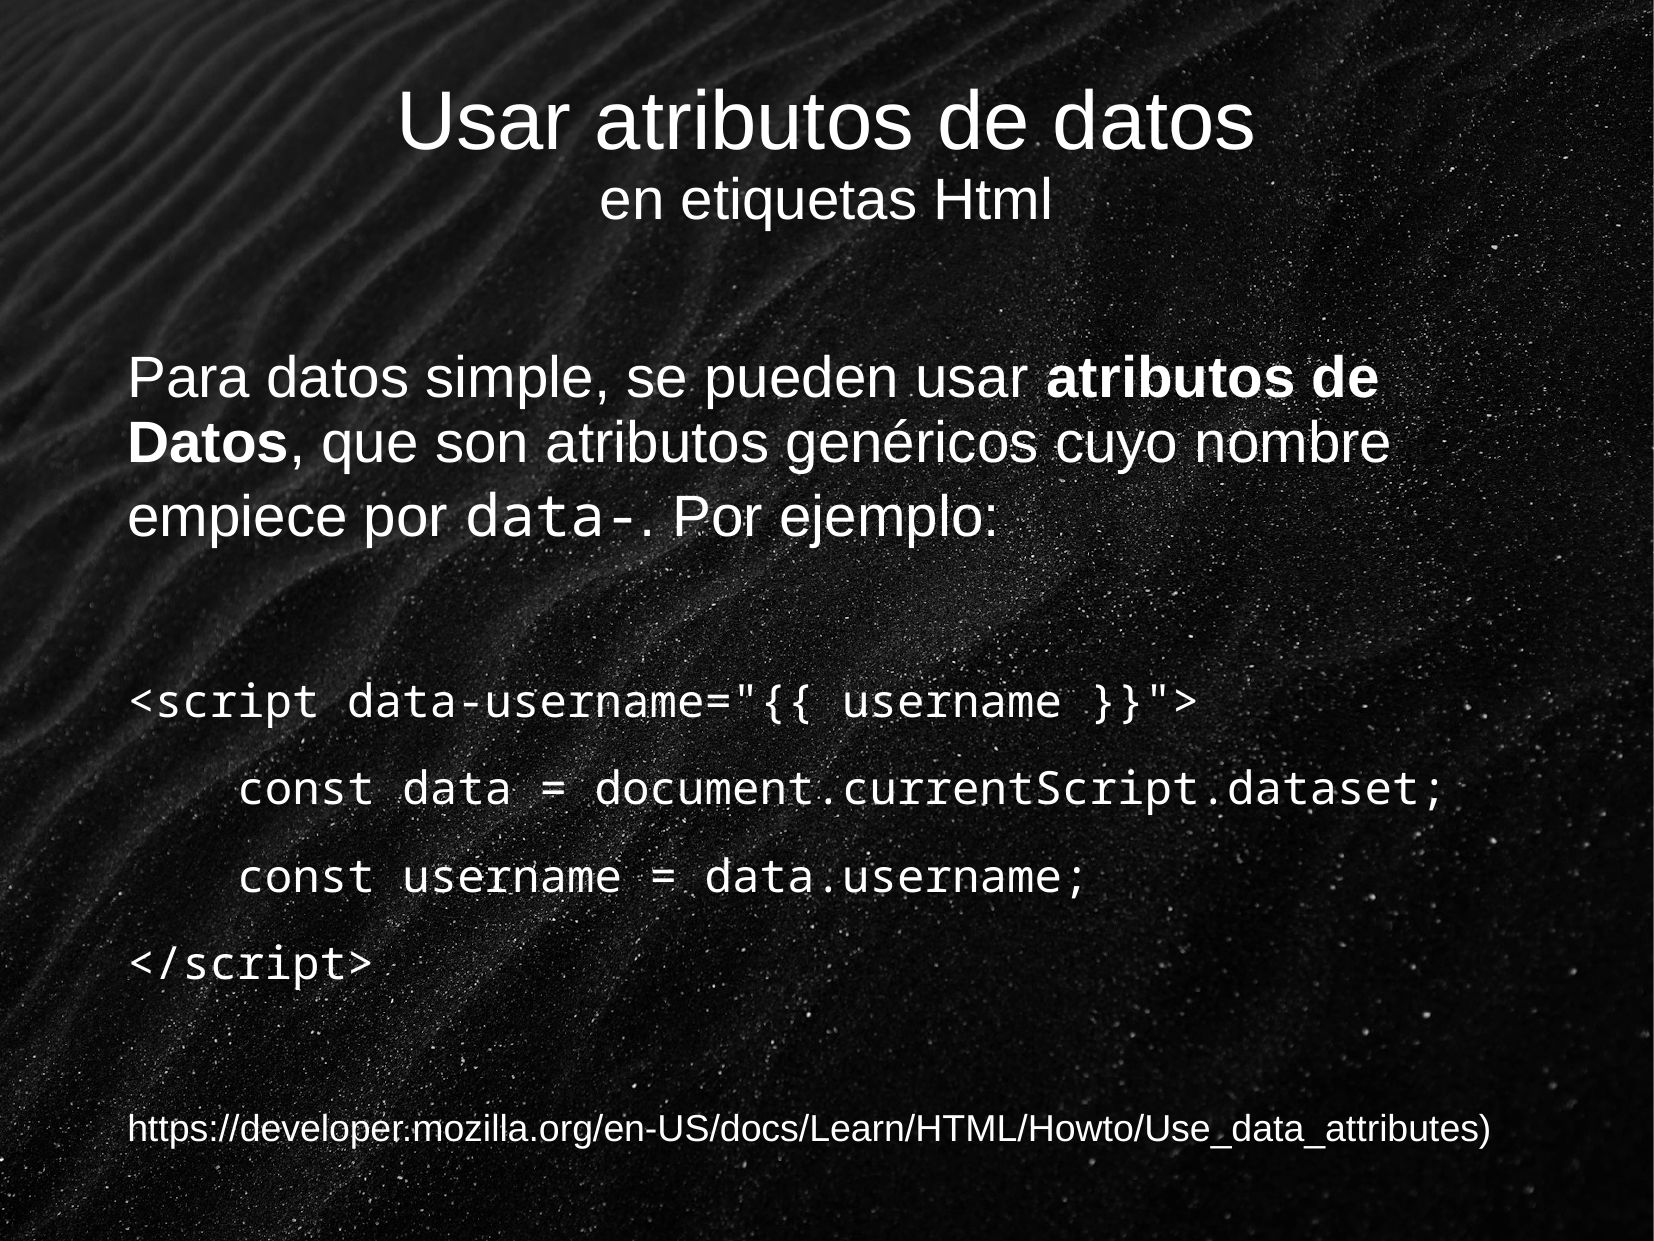

# Usar atributos de datos en etiquetas Html
Para datos simple, se pueden usar atributos de Datos, que son atributos genéricos cuyo nombre empiece por data-. Por ejemplo:
<script data-username="{{ username }}">
 const data = document.currentScript.dataset;
 const username = data.username;
</script>
https://developer.mozilla.org/en-US/docs/Learn/HTML/Howto/Use_data_attributes)